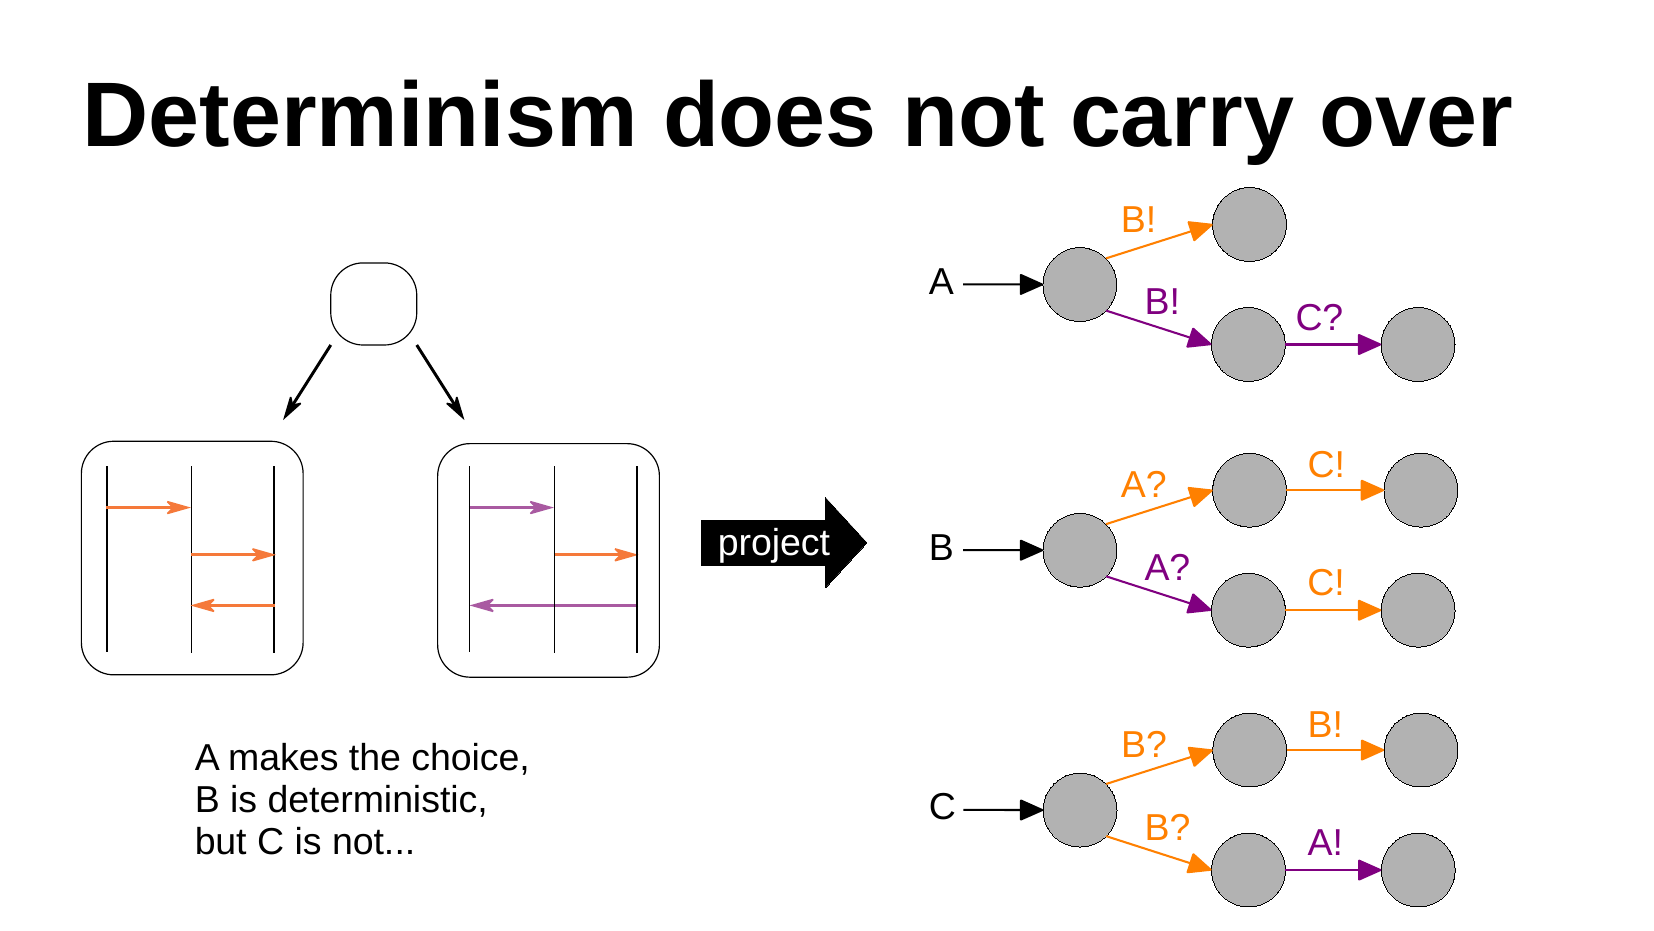

# Determinism does not carry over
B!
A
B!
C?
C!
A?
project
B
A?
C!
B!
B?
A makes the choice,
B is deterministic,
but C is not...
C
B?
A!